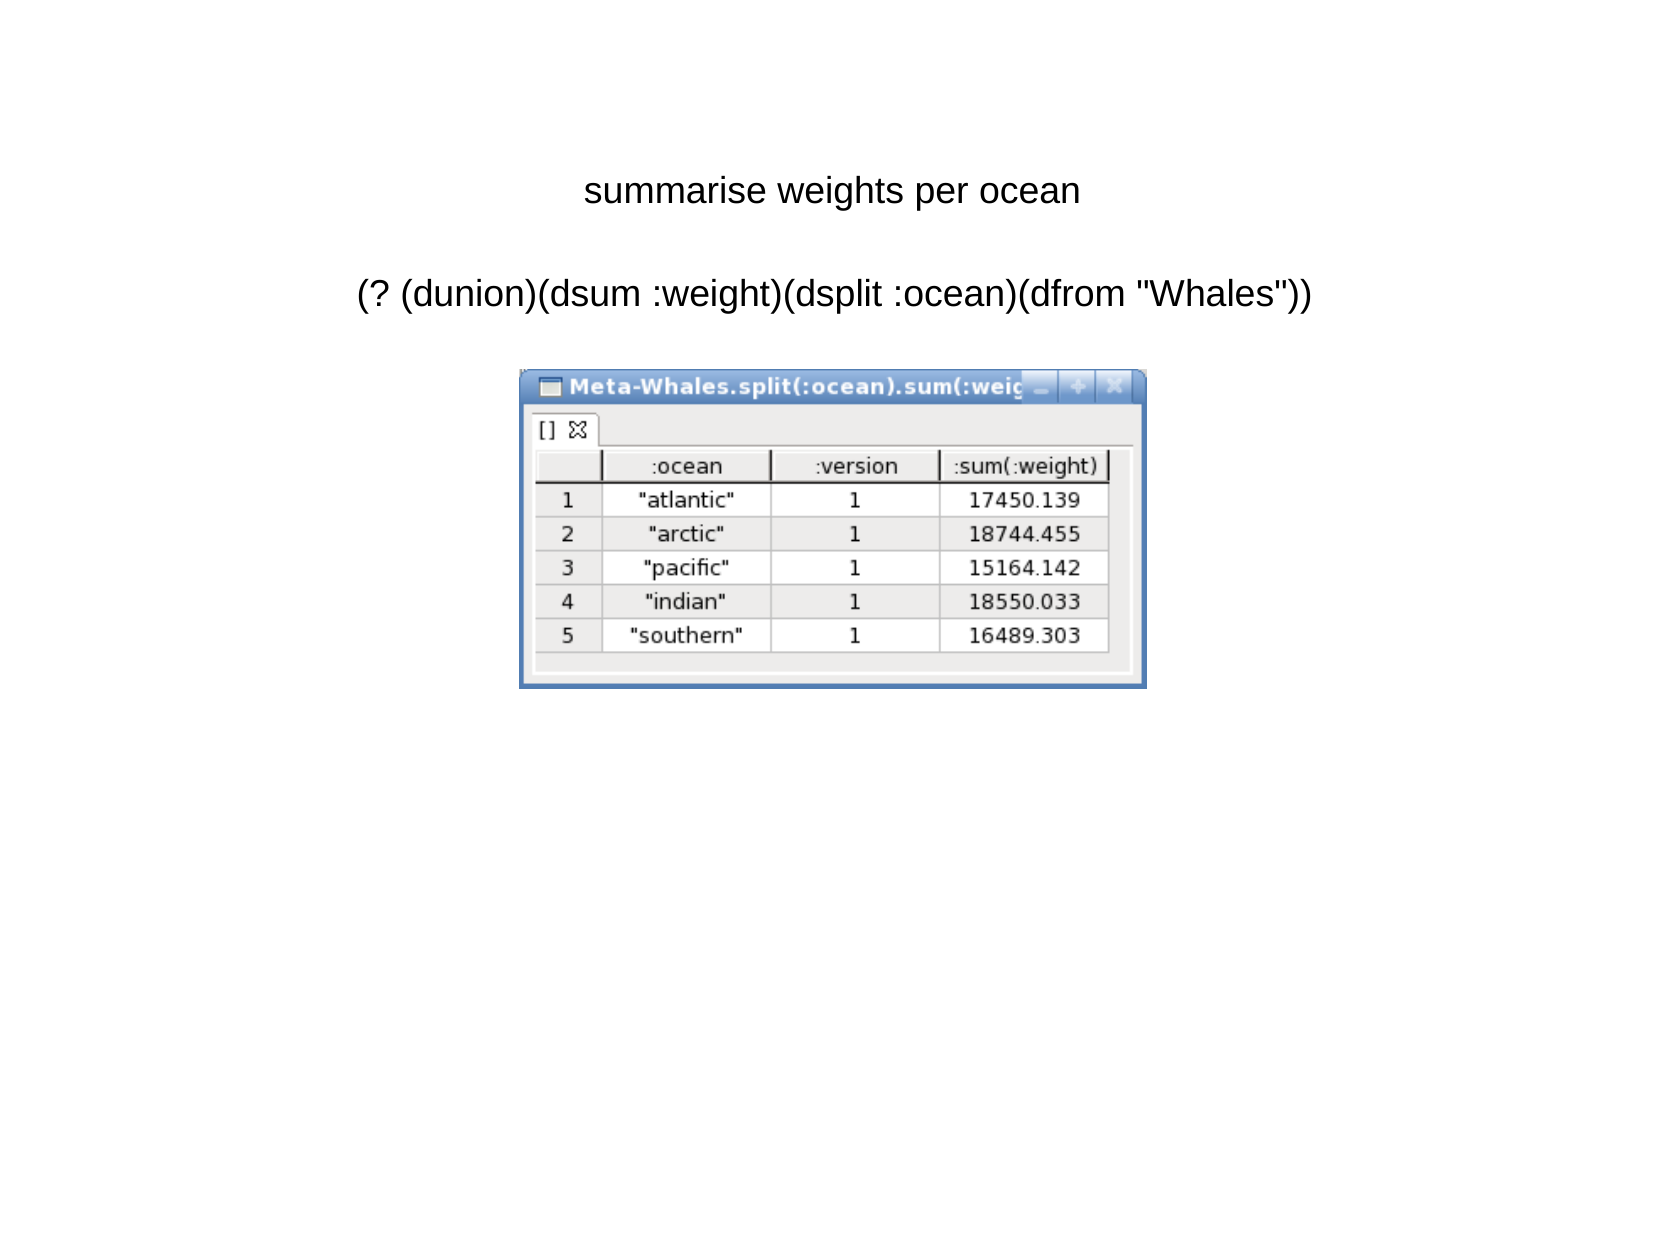

summarise weights per ocean
(? (dunion)(dsum :weight)(dsplit :ocean)(dfrom "Whales"))